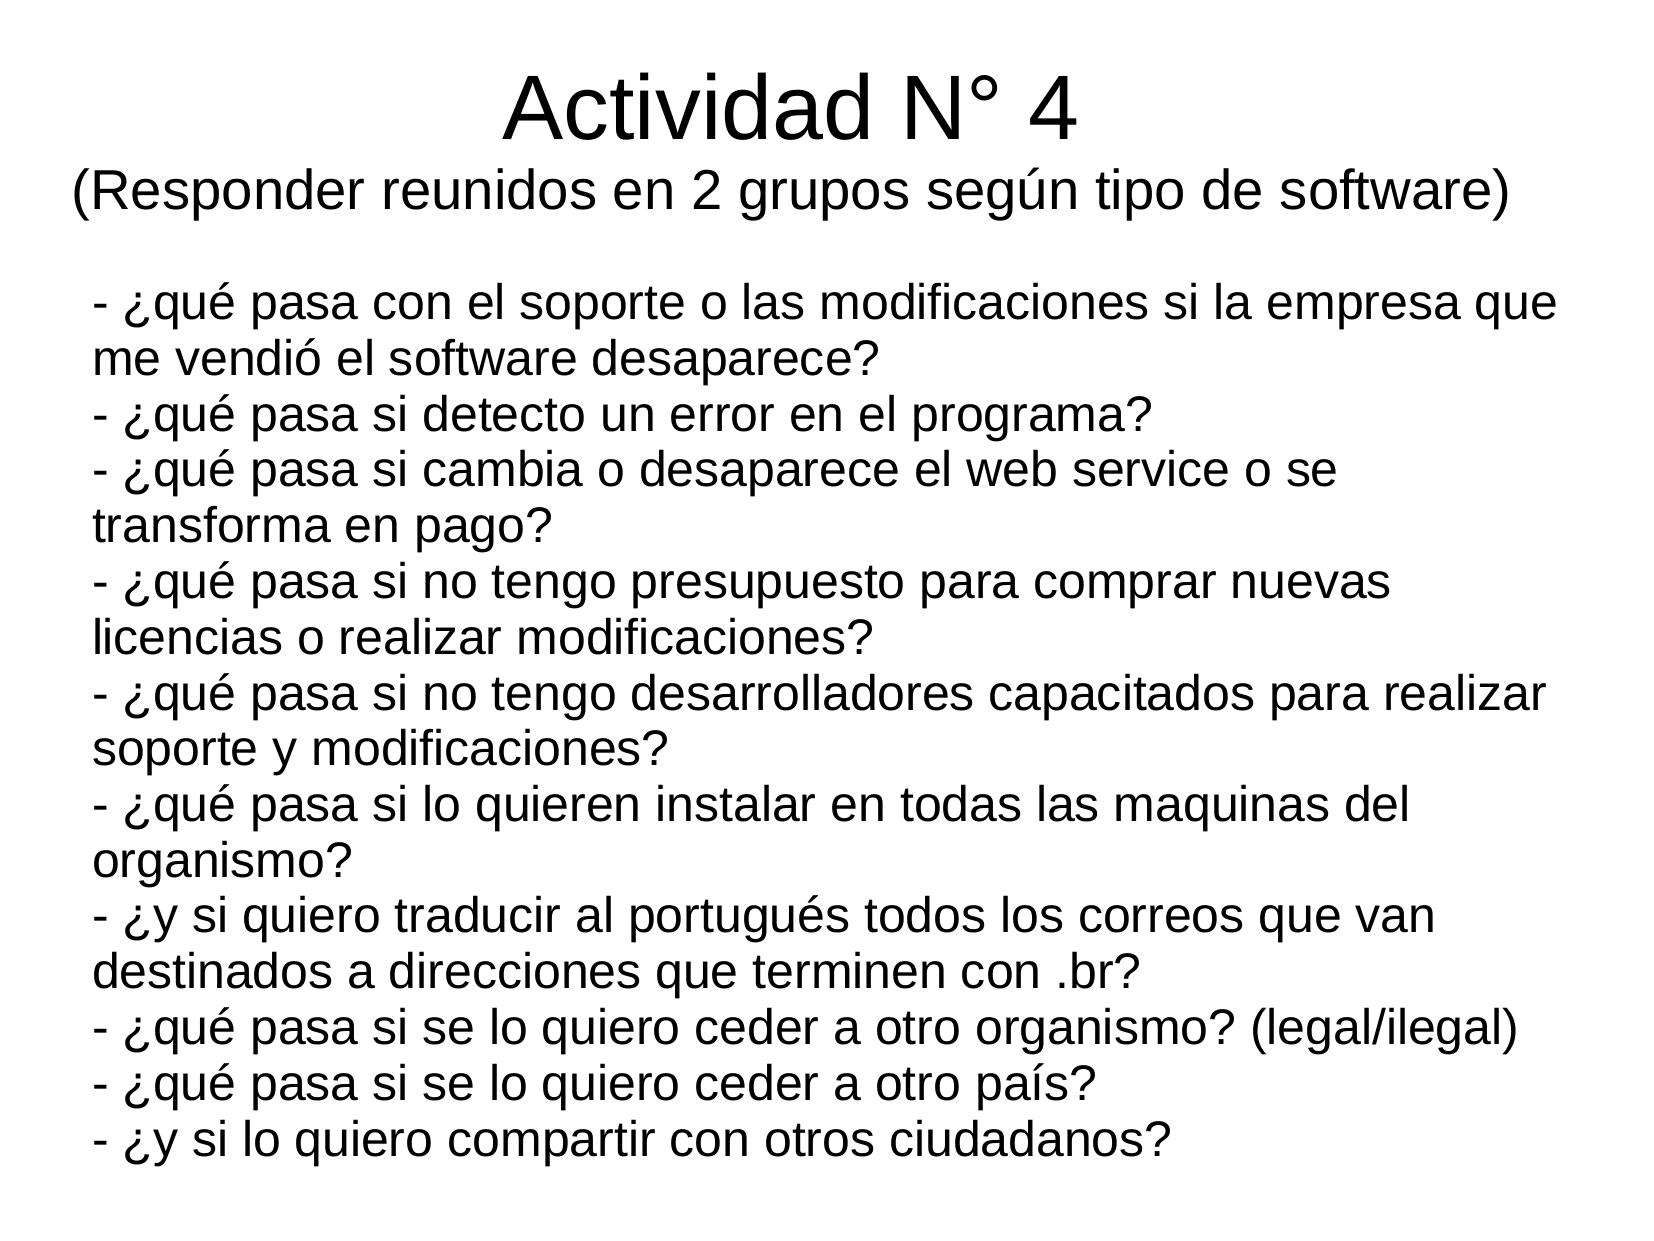

# Actividad N° 4 (Responder reunidos en 2 grupos según tipo de software)
- ¿qué pasa con el soporte o las modificaciones si la empresa que me vendió el software desaparece?
- ¿qué pasa si detecto un error en el programa?
- ¿qué pasa si cambia o desaparece el web service o se transforma en pago?
- ¿qué pasa si no tengo presupuesto para comprar nuevas licencias o realizar modificaciones?
- ¿qué pasa si no tengo desarrolladores capacitados para realizar soporte y modificaciones?
- ¿qué pasa si lo quieren instalar en todas las maquinas del organismo?
- ¿y si quiero traducir al portugués todos los correos que van destinados a direcciones que terminen con .br?
- ¿qué pasa si se lo quiero ceder a otro organismo? (legal/ilegal)
- ¿qué pasa si se lo quiero ceder a otro país?
- ¿y si lo quiero compartir con otros ciudadanos?